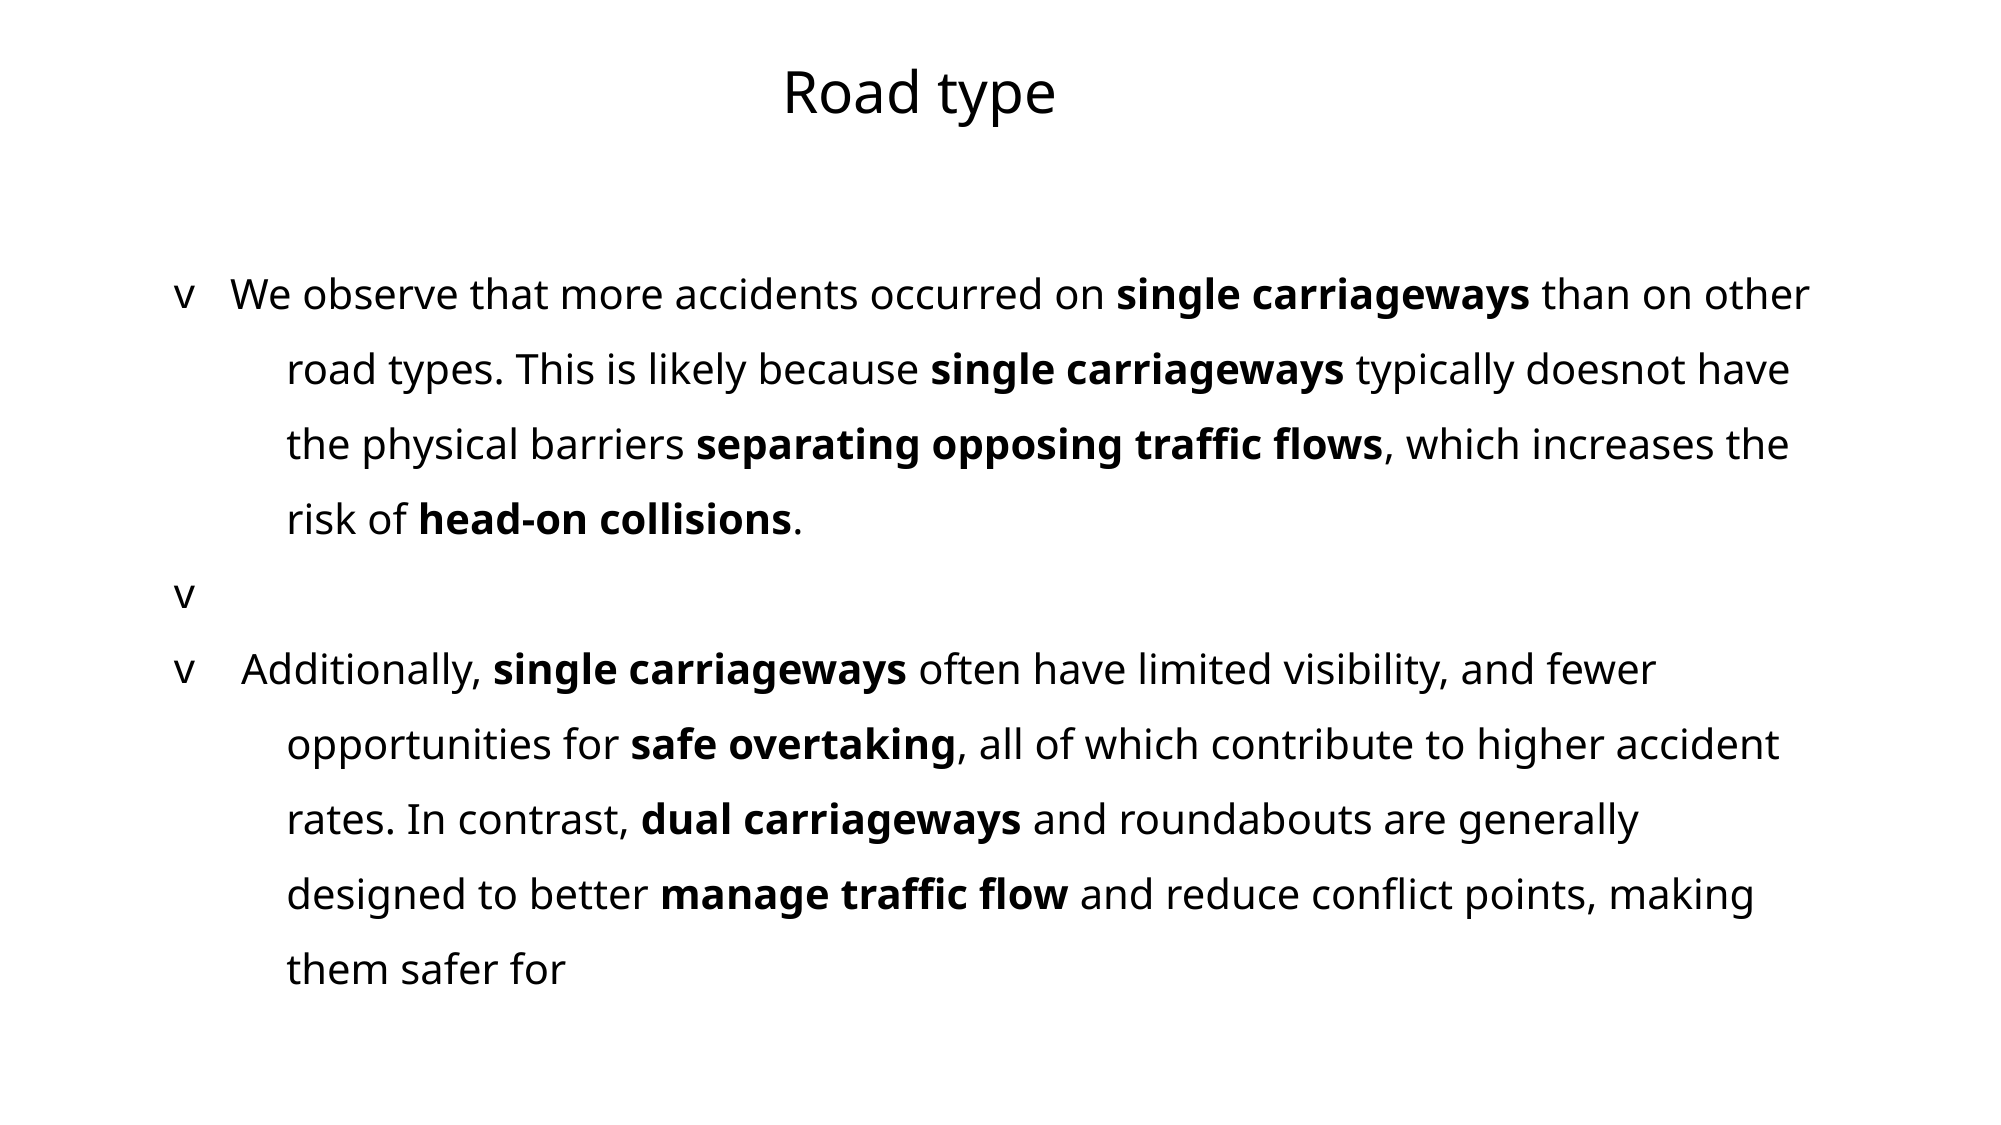

Road type
We observe that more accidents occurred on single carriageways than on other road types. This is likely because single carriageways typically doesnot have the physical barriers separating opposing traffic flows, which increases the risk of head-on collisions.
 Additionally, single carriageways often have limited visibility, and fewer opportunities for safe overtaking, all of which contribute to higher accident rates. In contrast, dual carriageways and roundabouts are generally designed to better manage traffic flow and reduce conflict points, making them safer for